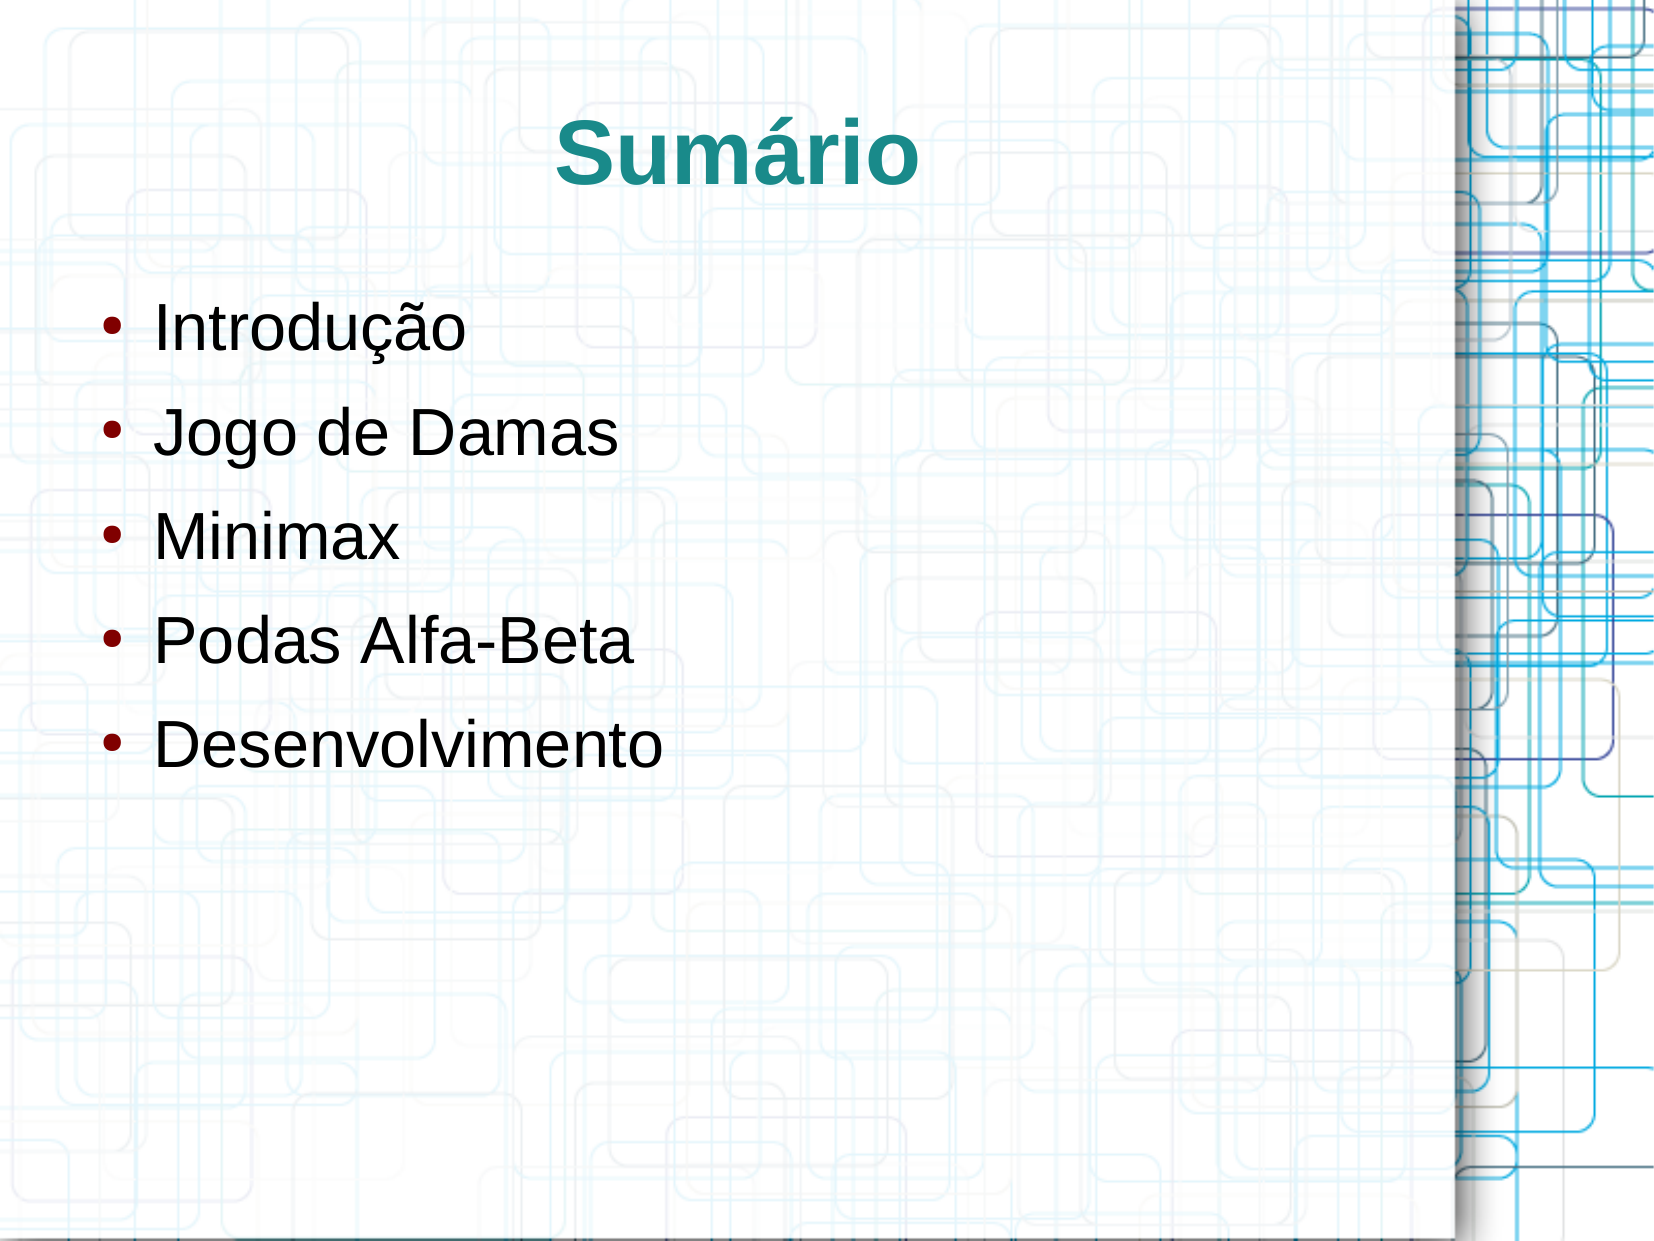

# Sumário
Introdução
Jogo de Damas
Minimax
Podas Alfa-Beta
Desenvolvimento